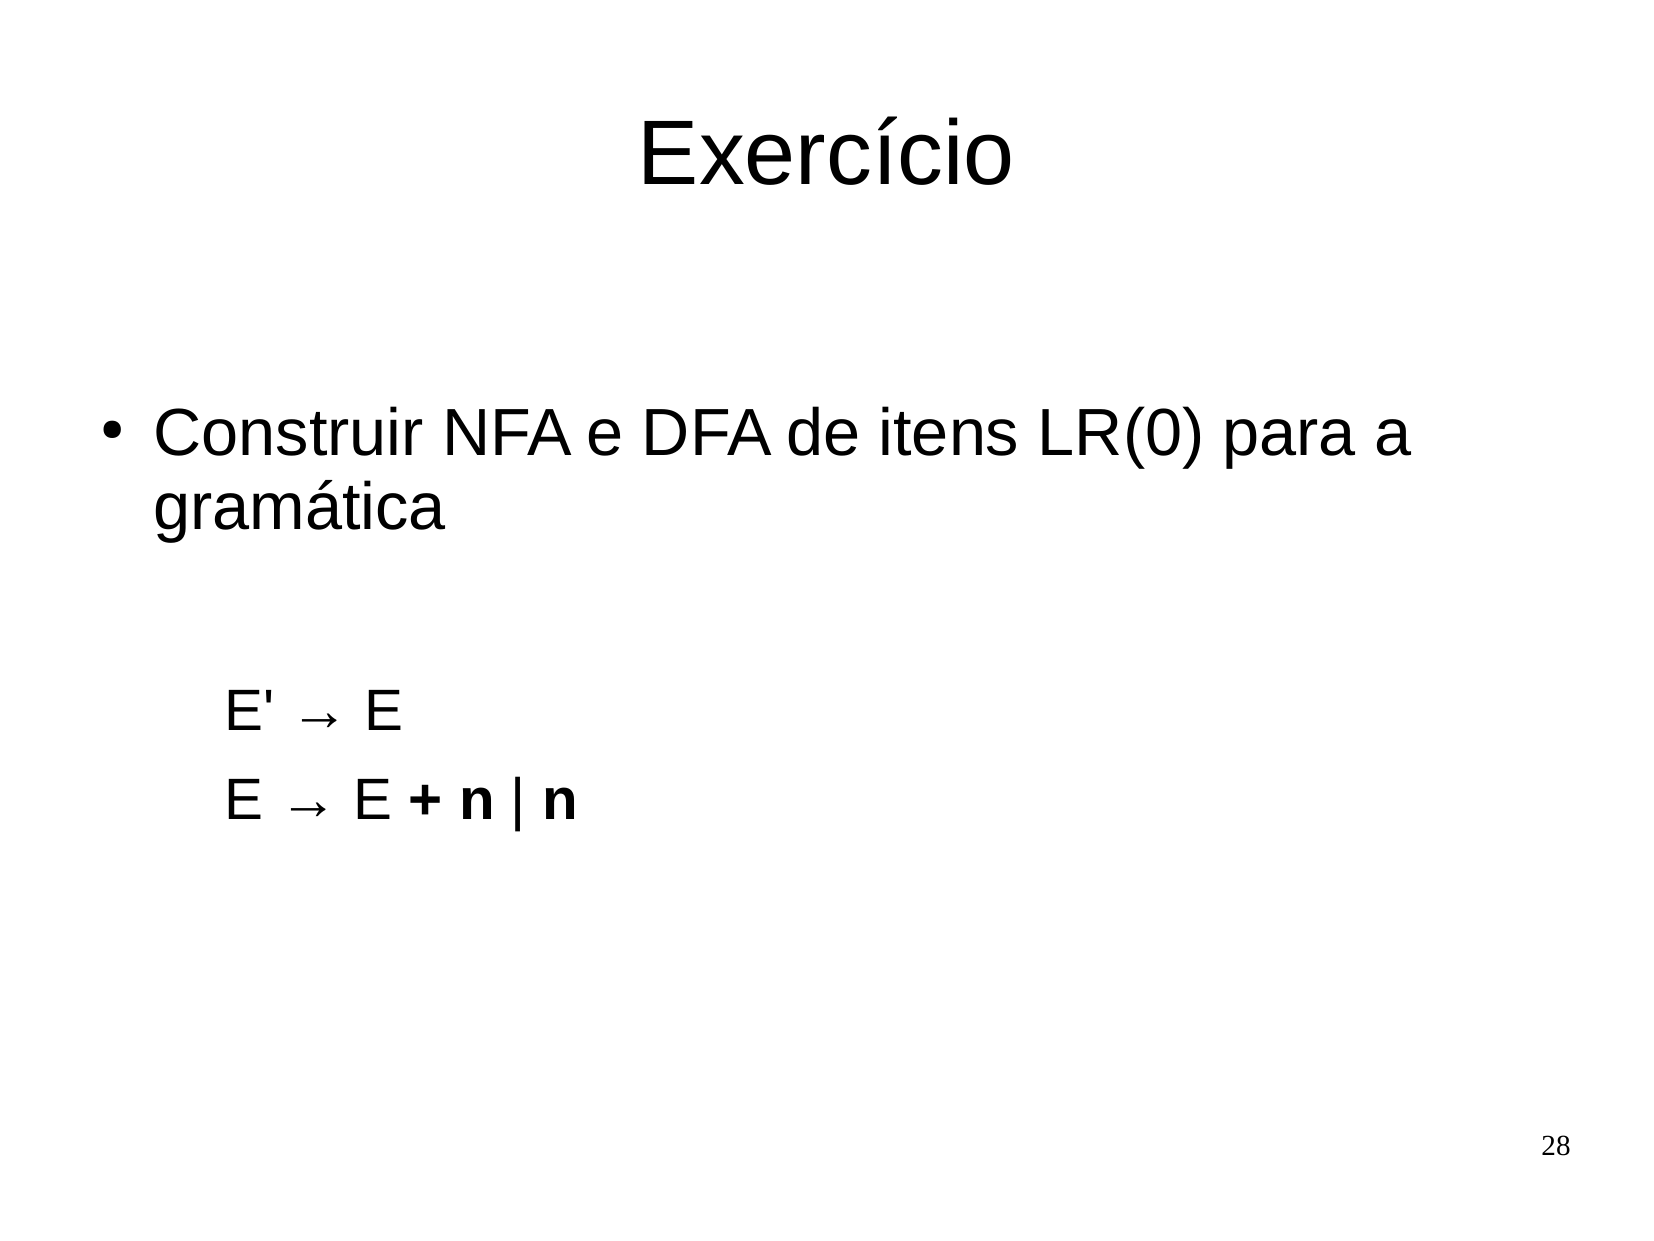

# Exercício
Construir NFA e DFA de itens LR(0) para a gramática
E' → E
E → E + n | n
28